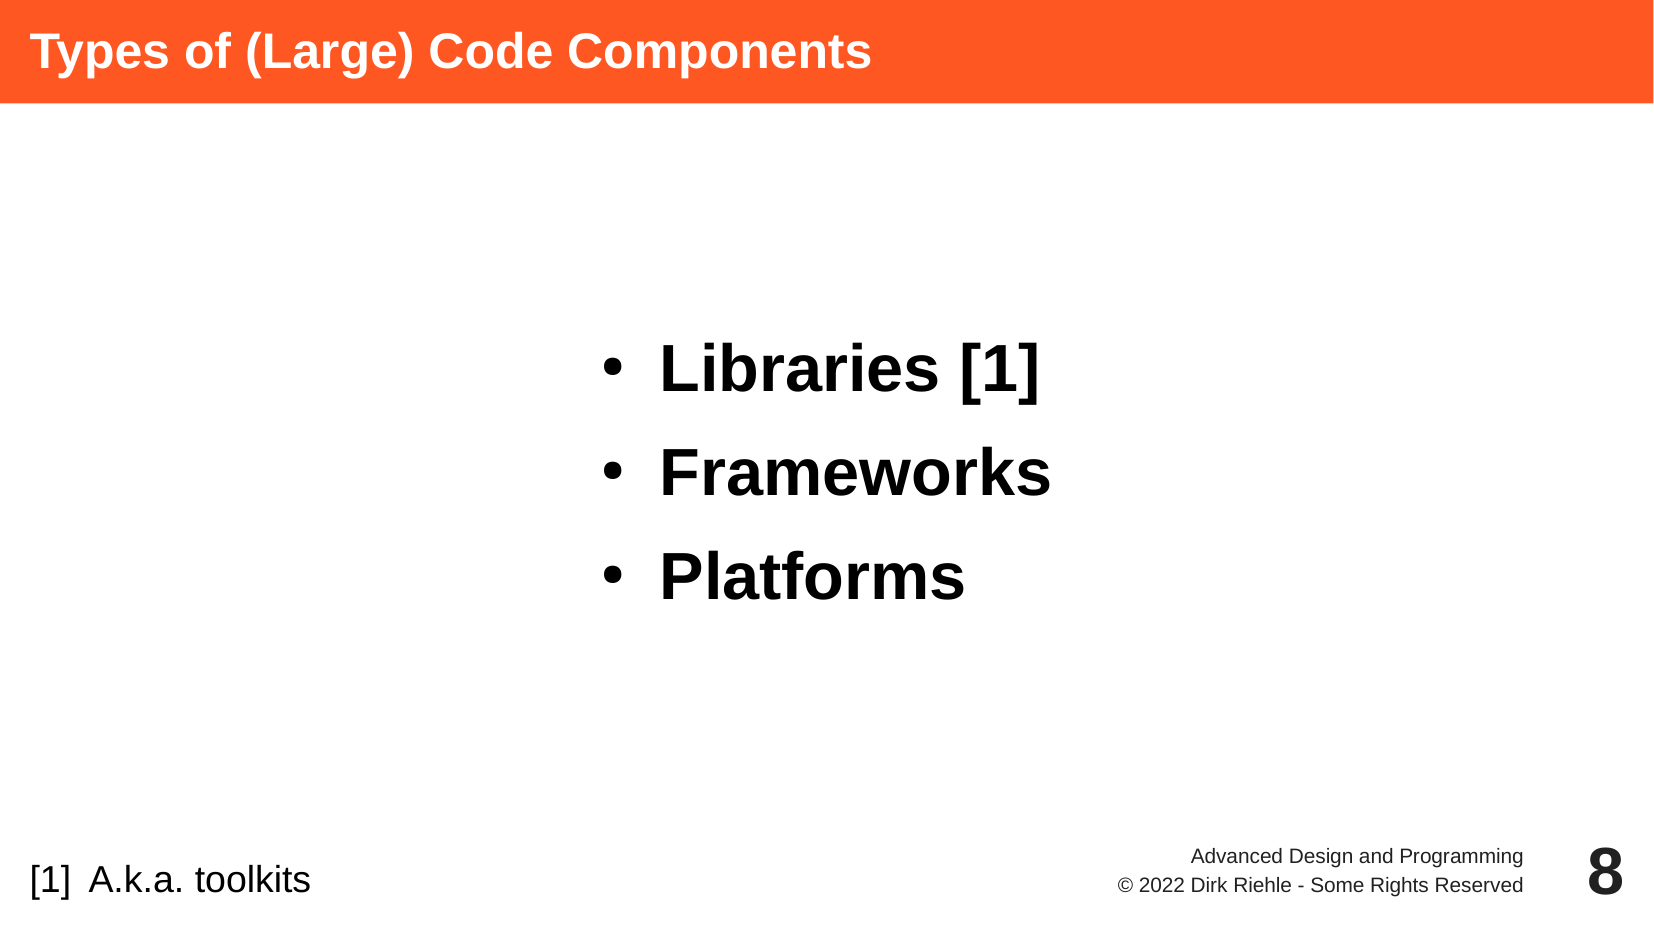

# Types of (Large) Code Components
Libraries [1]
Frameworks
Platforms
[1]	A.k.a. toolkits
Advanced Design and Programming
8
© 2022 Dirk Riehle - Some Rights Reserved